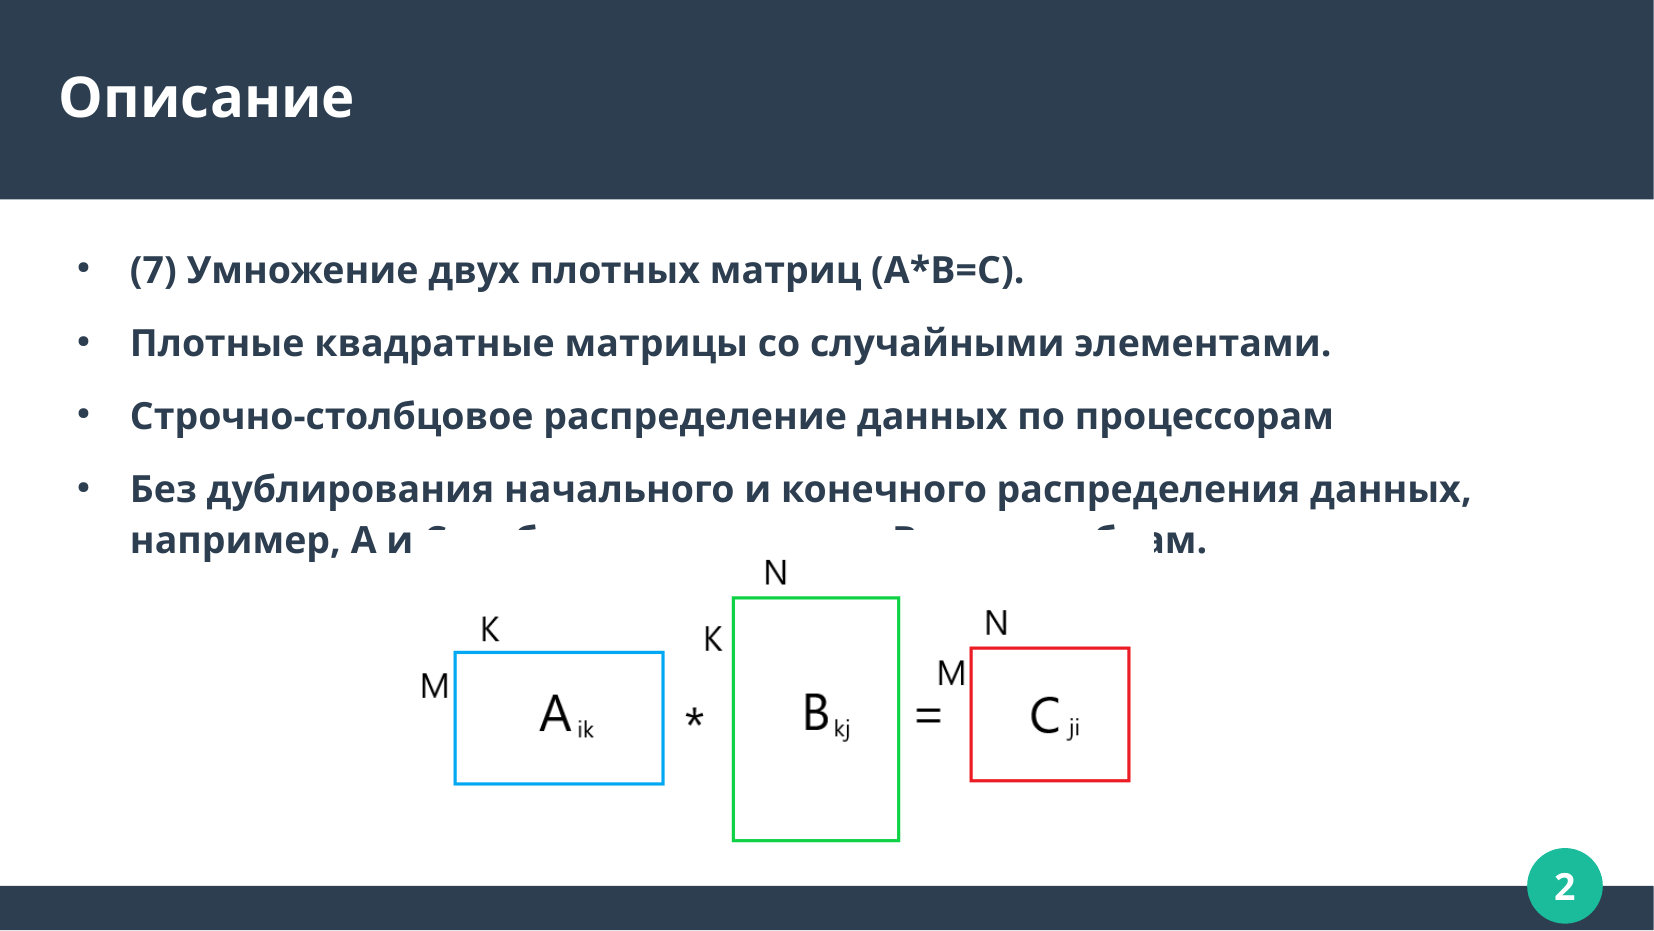

Описание
# (7) Умножение двух плотных матриц (A*B=C).
Плотные квадратные матрицы со случайными элементами.
Строчно-столбцовое распределение данных по процессорам
Без дублирования начального и конечного распределения данных, например, А и С по блочным строкам, В - по столбцам.